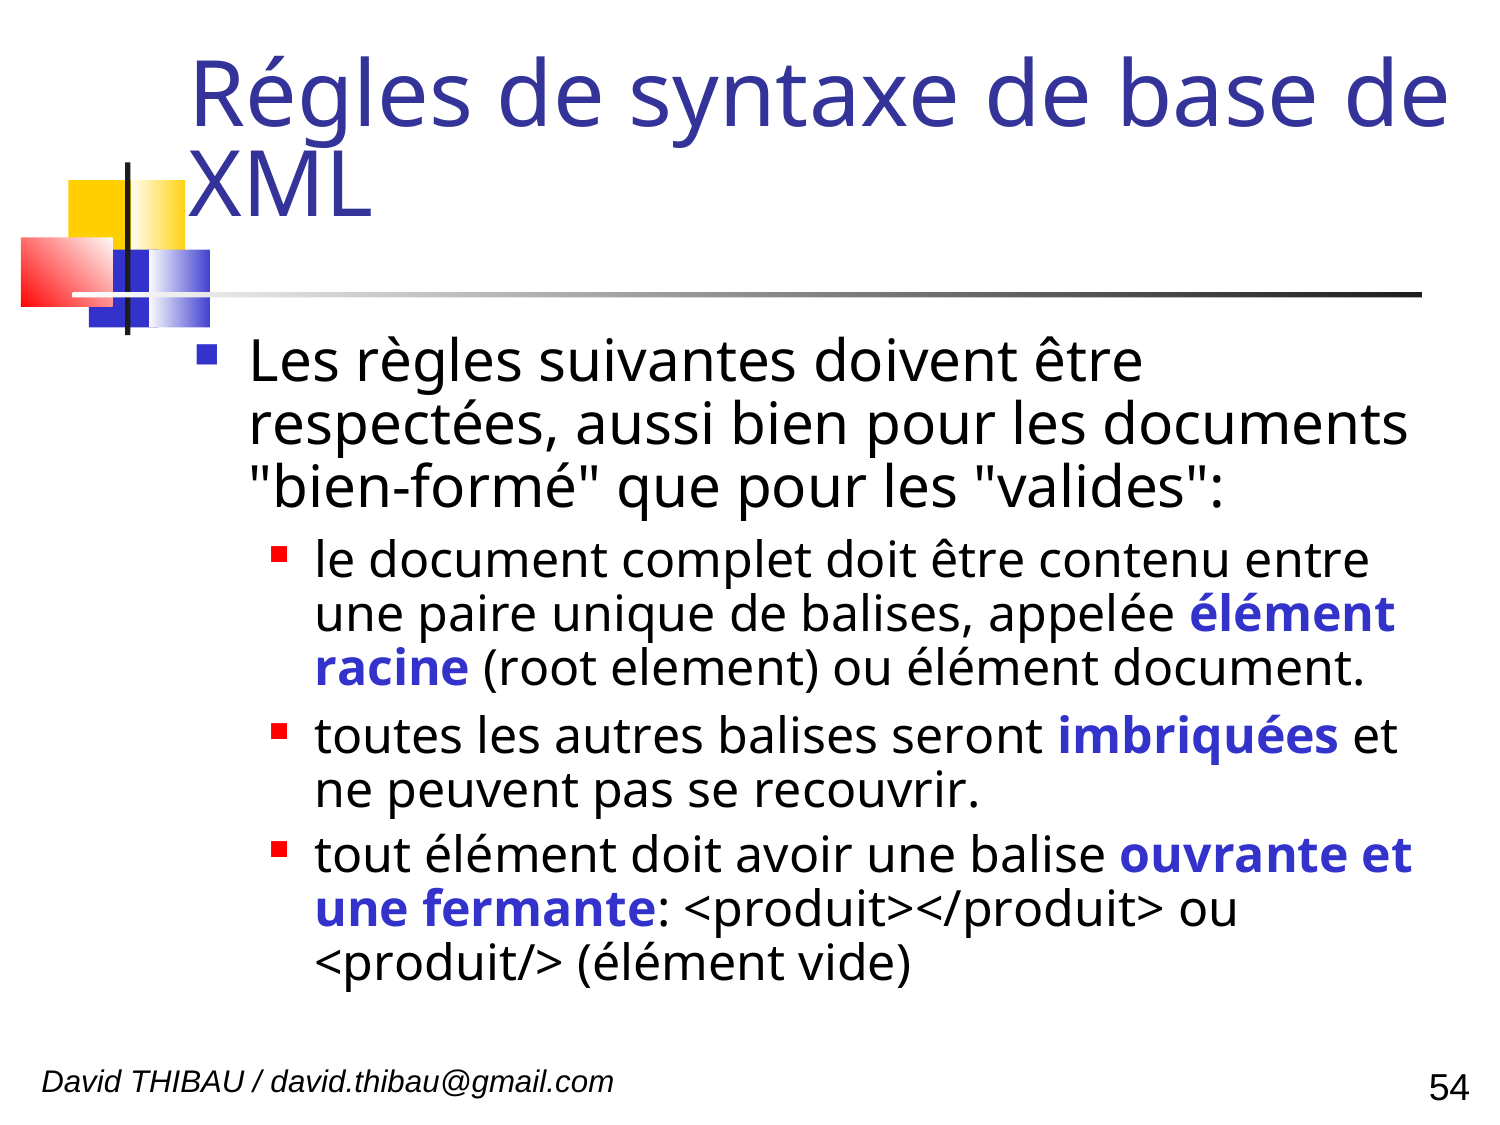

# Régles de syntaxe de base de XML
Les règles suivantes doivent être respectées, aussi bien pour les documents "bien-formé" que pour les "valides":
le document complet doit être contenu entre une paire unique de balises, appelée élément racine (root element) ou élément document.
toutes les autres balises seront imbriquées et ne peuvent pas se recouvrir.
tout élément doit avoir une balise ouvrante et une fermante: <produit></produit> ou <produit/> (élément vide)